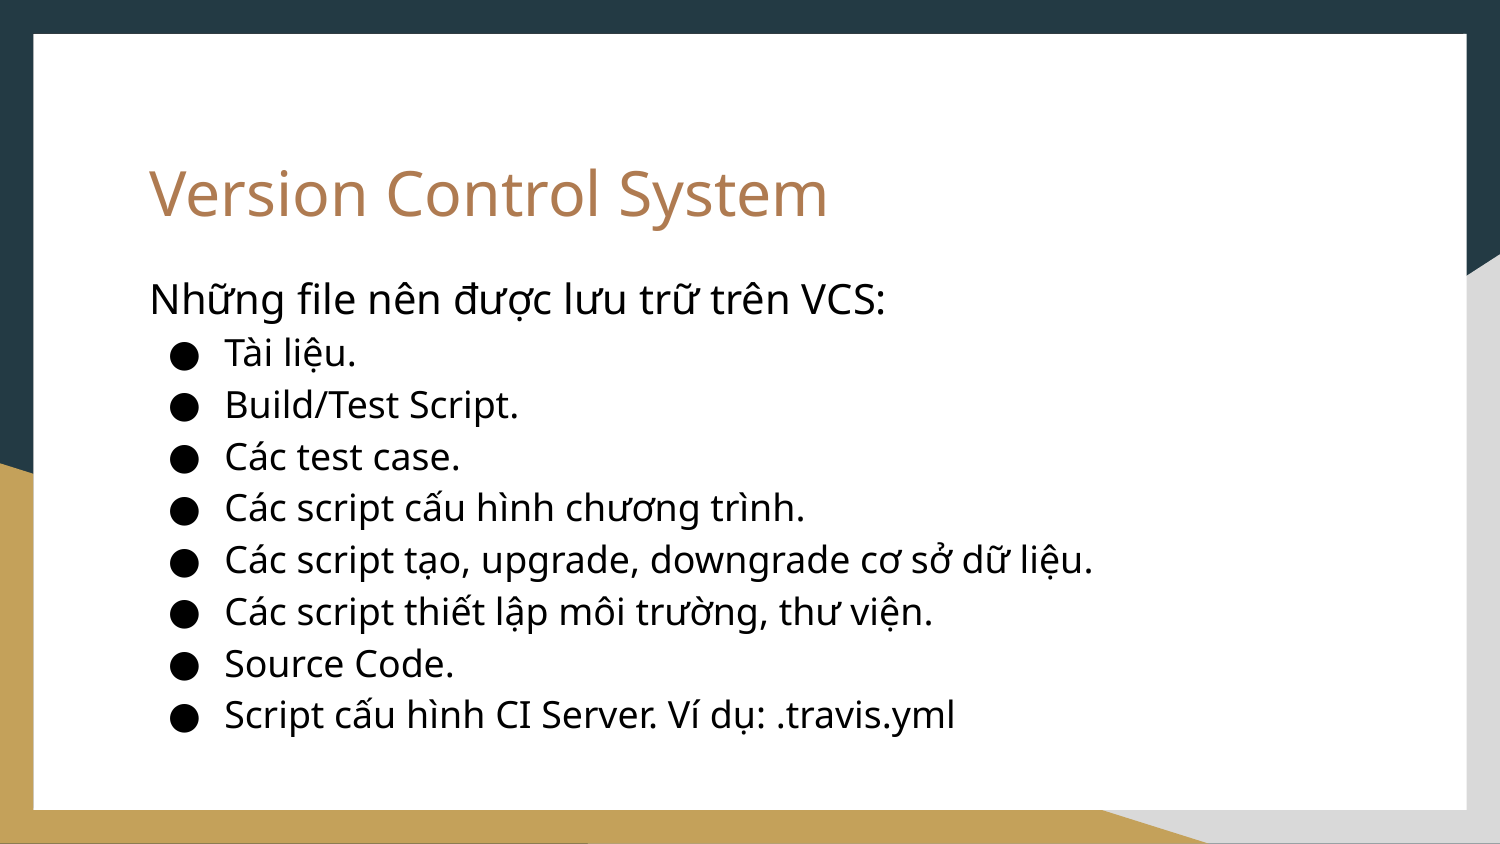

# Version Control System
Những file nên được lưu trữ trên VCS:
Tài liệu.
Build/Test Script.
Các test case.
Các script cấu hình chương trình.
Các script tạo, upgrade, downgrade cơ sở dữ liệu.
Các script thiết lập môi trường, thư viện.
Source Code.
Script cấu hình CI Server. Ví dụ: .travis.yml